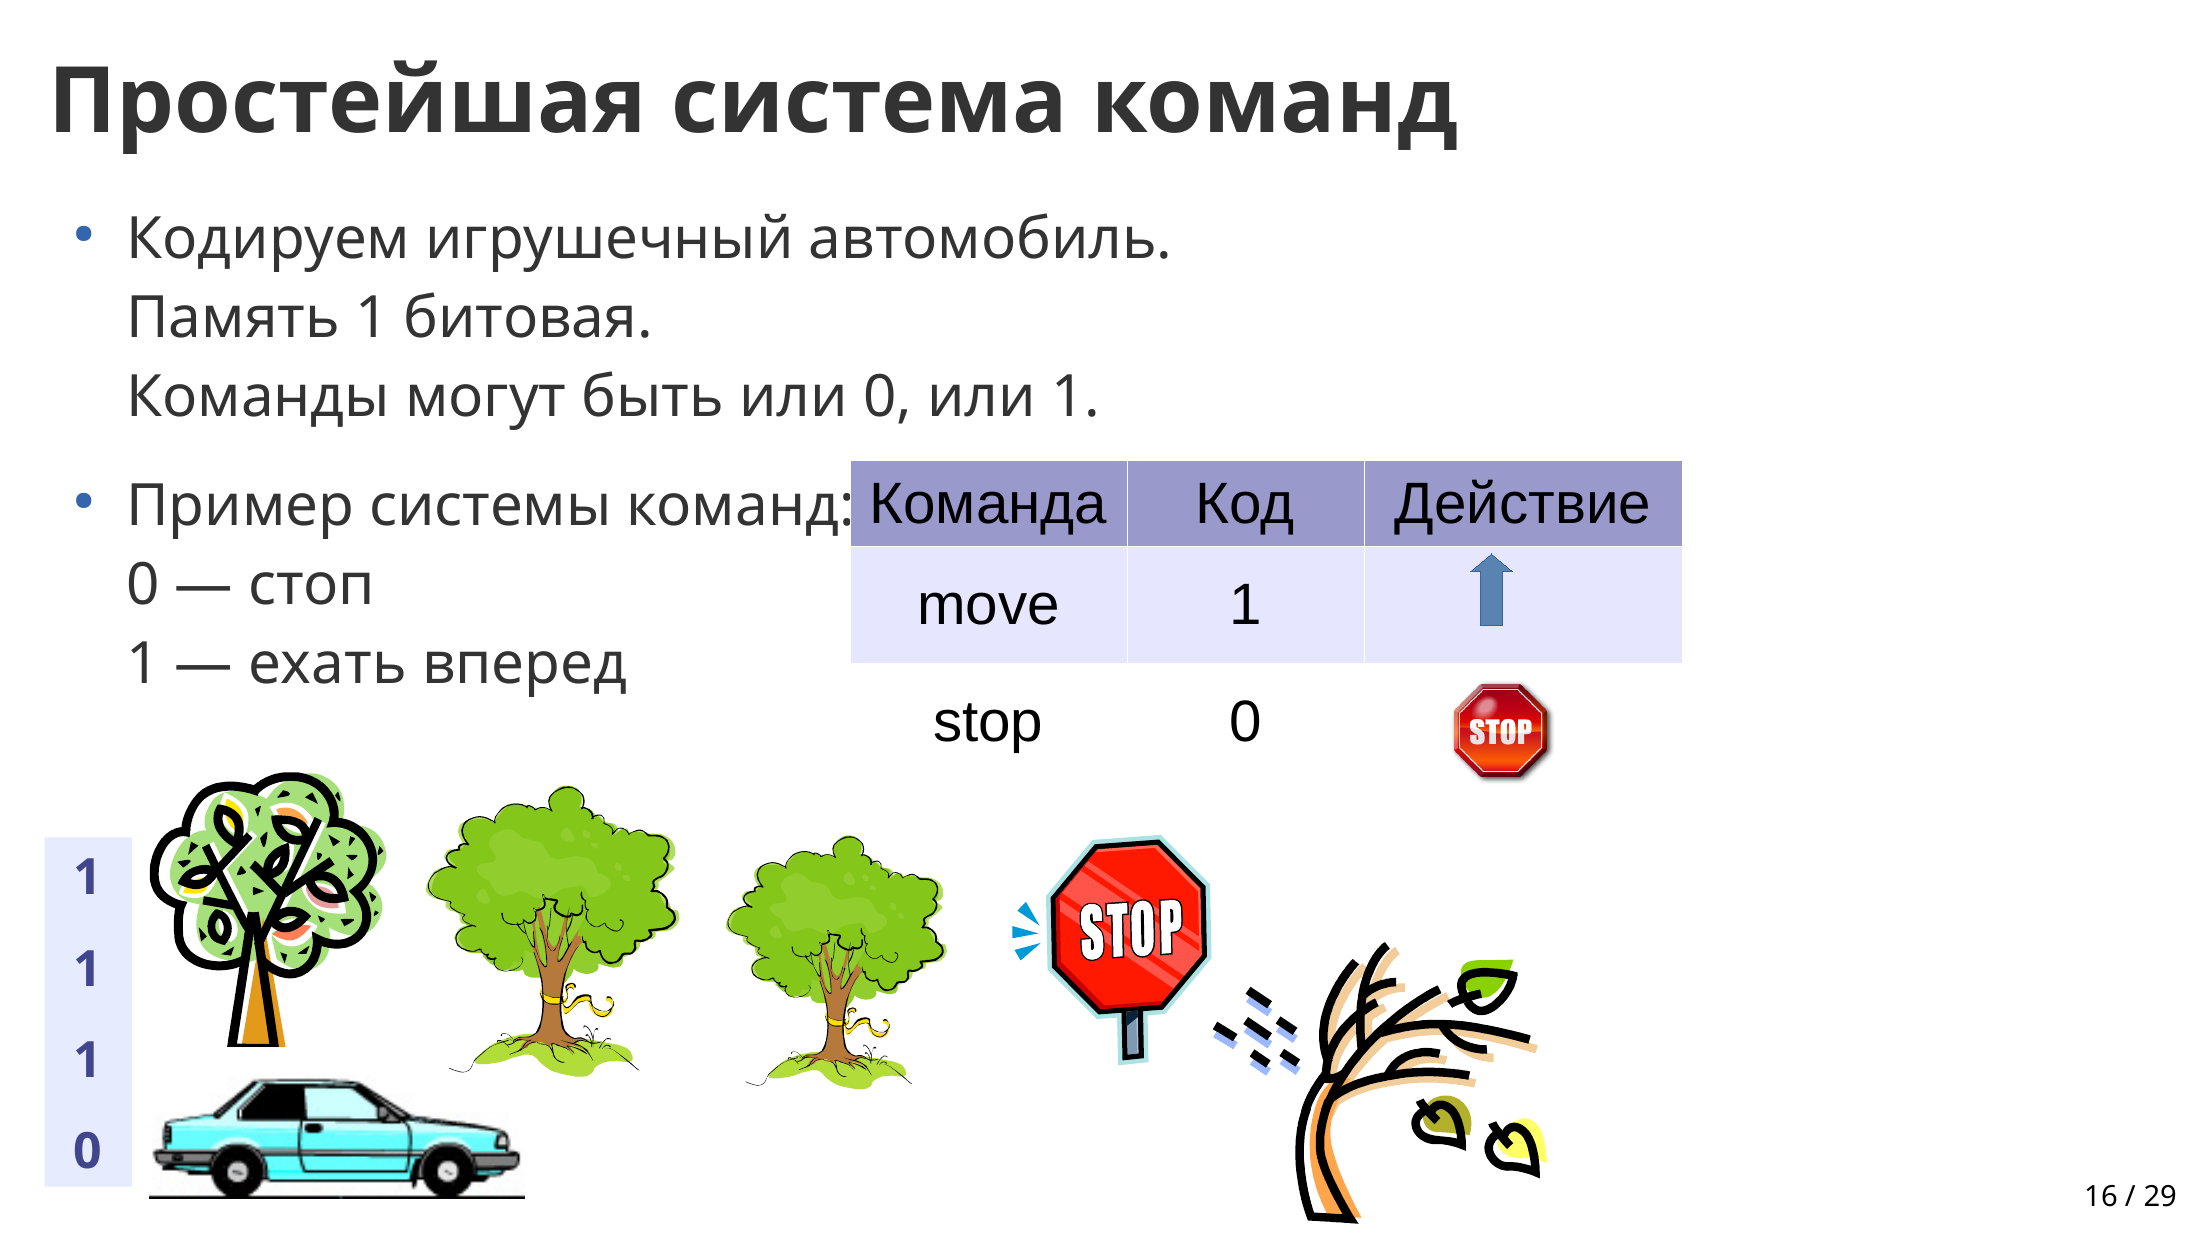

# Простейшая система команд
Кодируем игрушечный автомобиль.
Память 1 битовая.
Команды могут быть или 0, или 1.
Пример системы команд:
0 — стоп
1 — ехать вперед
| Команда | Код | Действие |
| --- | --- | --- |
| move | 1 | |
| stop | 0 | |
1
1
1
0
16